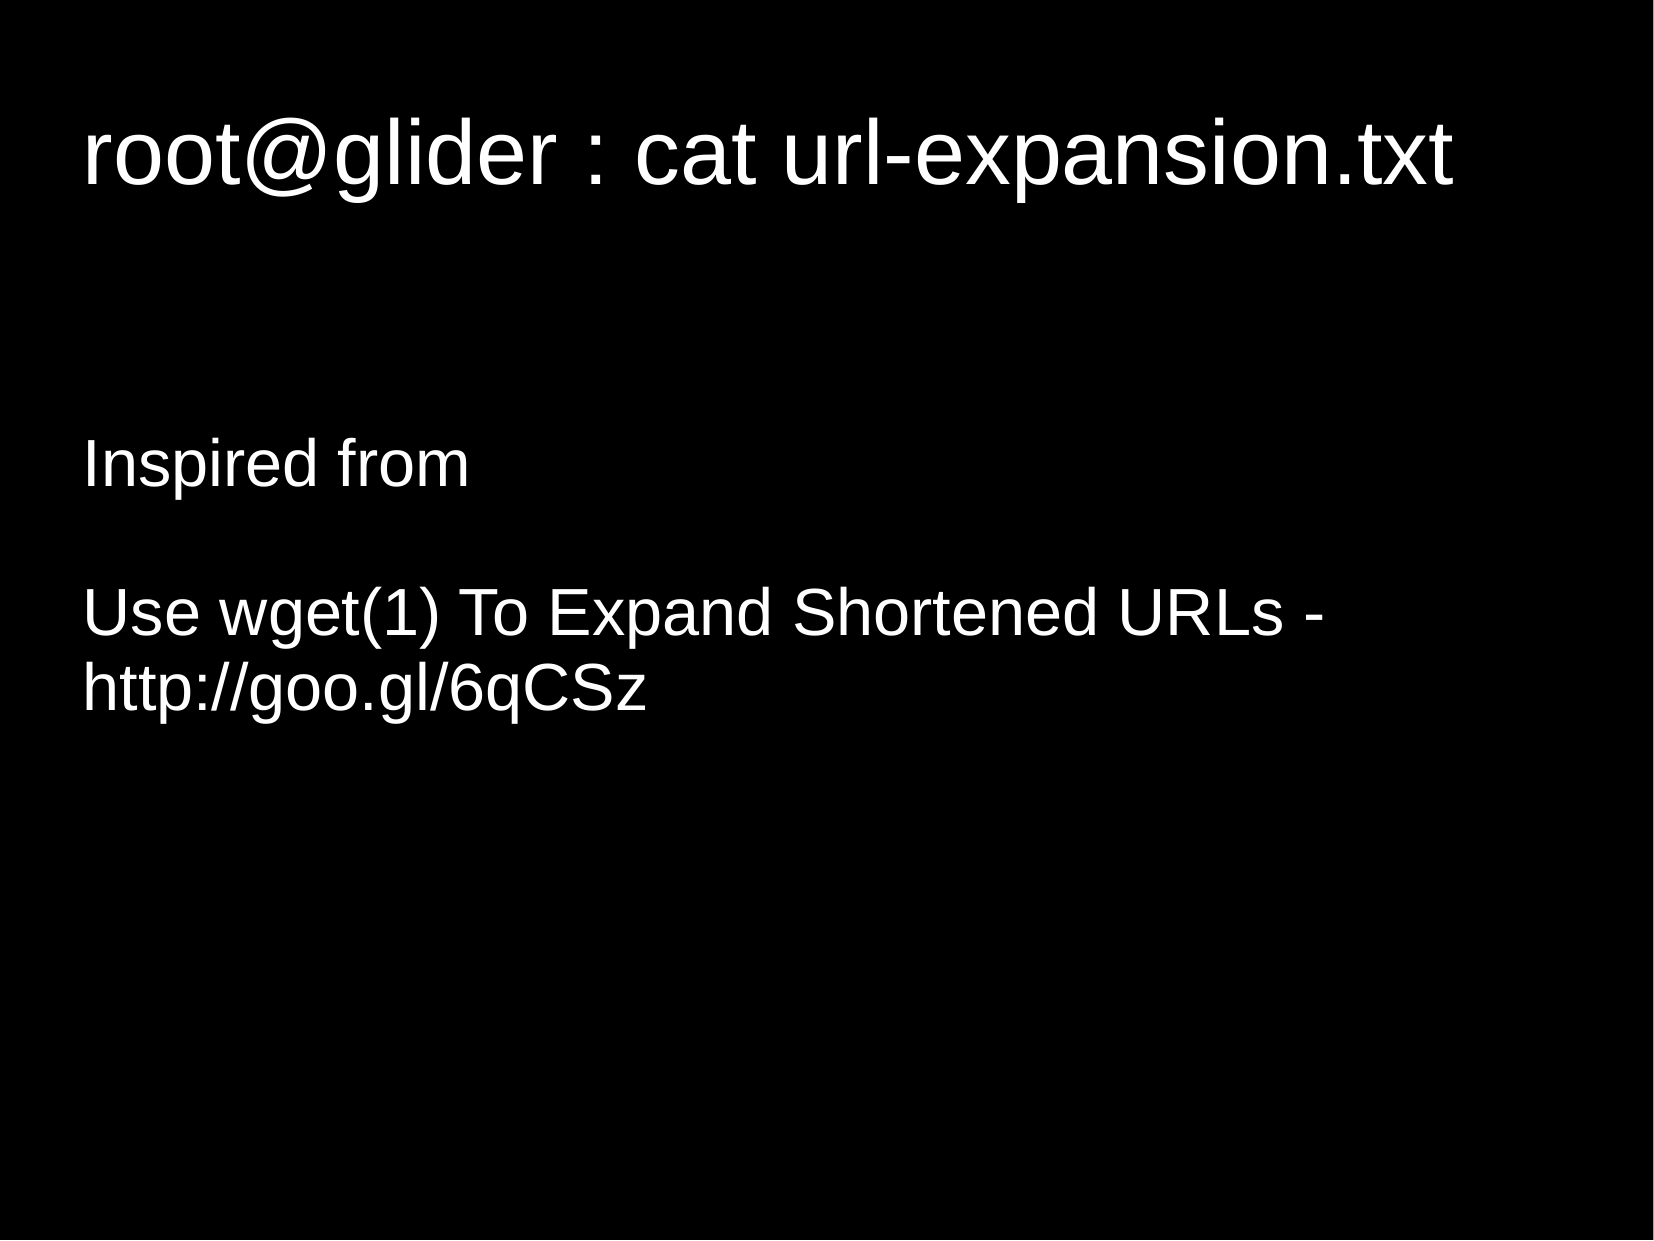

# root@glider : cat url-expansion.txt
Inspired from
Use wget(1) To Expand Shortened URLs -
http://goo.gl/6qCSz